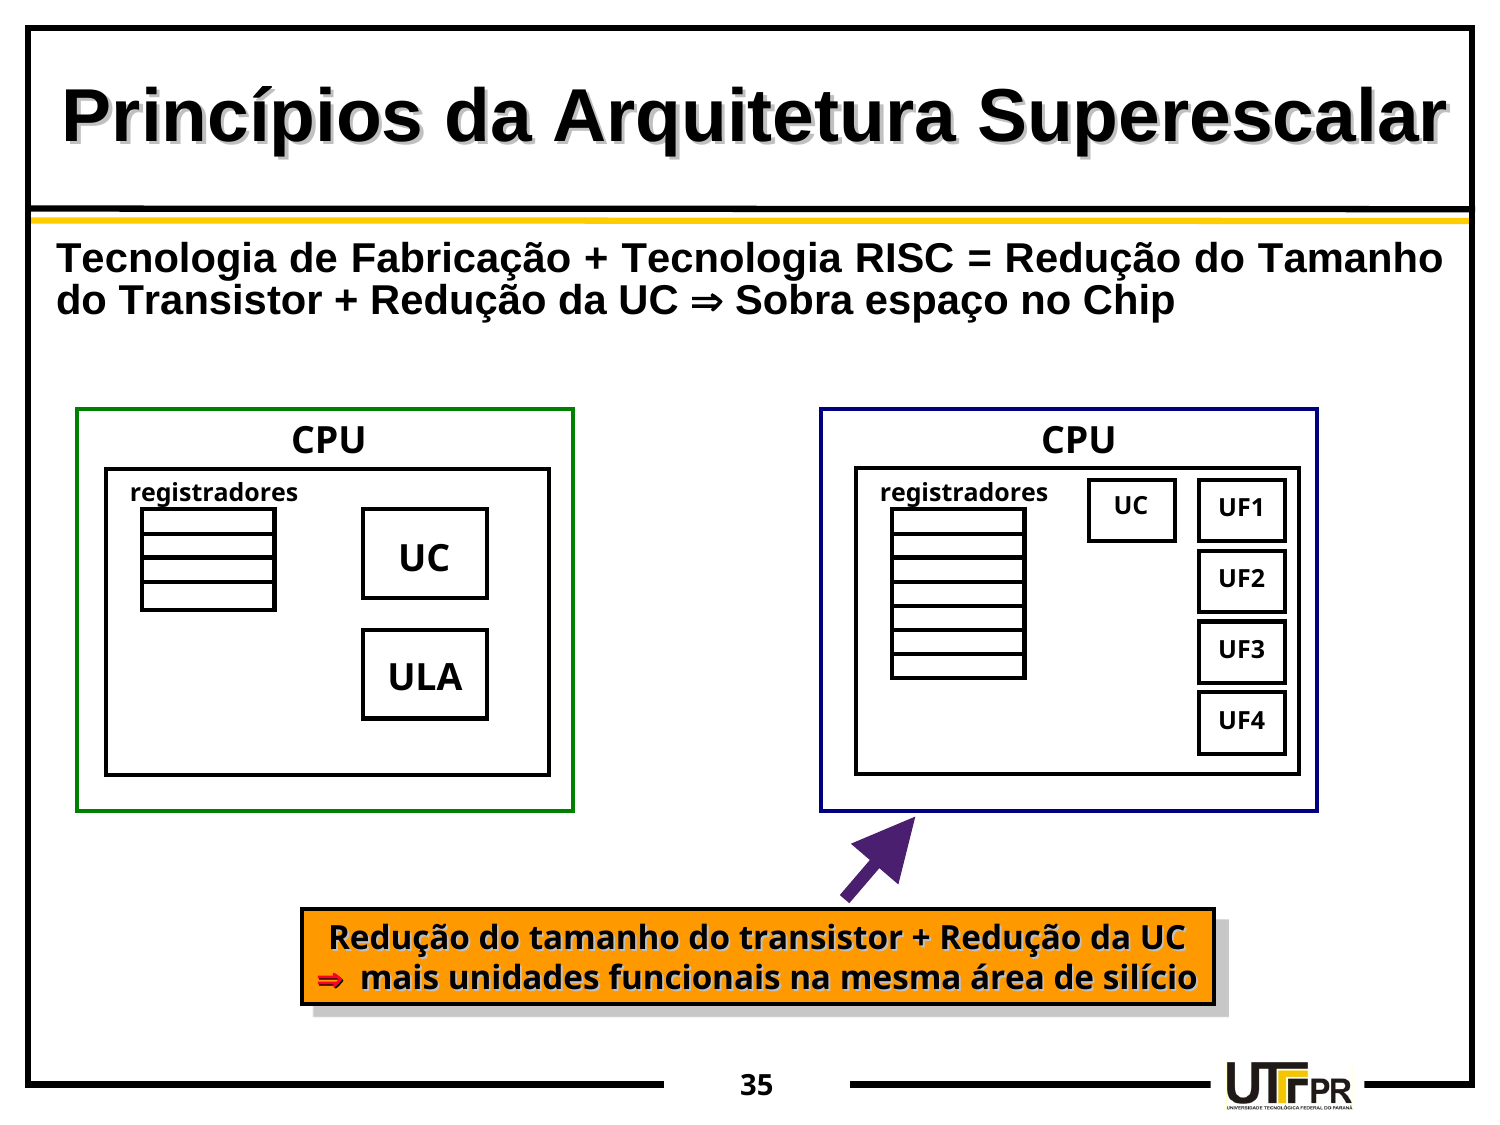

# Princípios da Arquitetura Superescalar
Tecnologia de Fabricação + Tecnologia RISC = Redução do Tamanho do Transistor + Redução da UC  Sobra espaço no Chip
CPU
CPU
registradores
registradores
UC
UF1
UC
UF2
UF3
ULA
UF4
Redução do tamanho do transistor + Redução da UC
 mais unidades funcionais na mesma área de silício